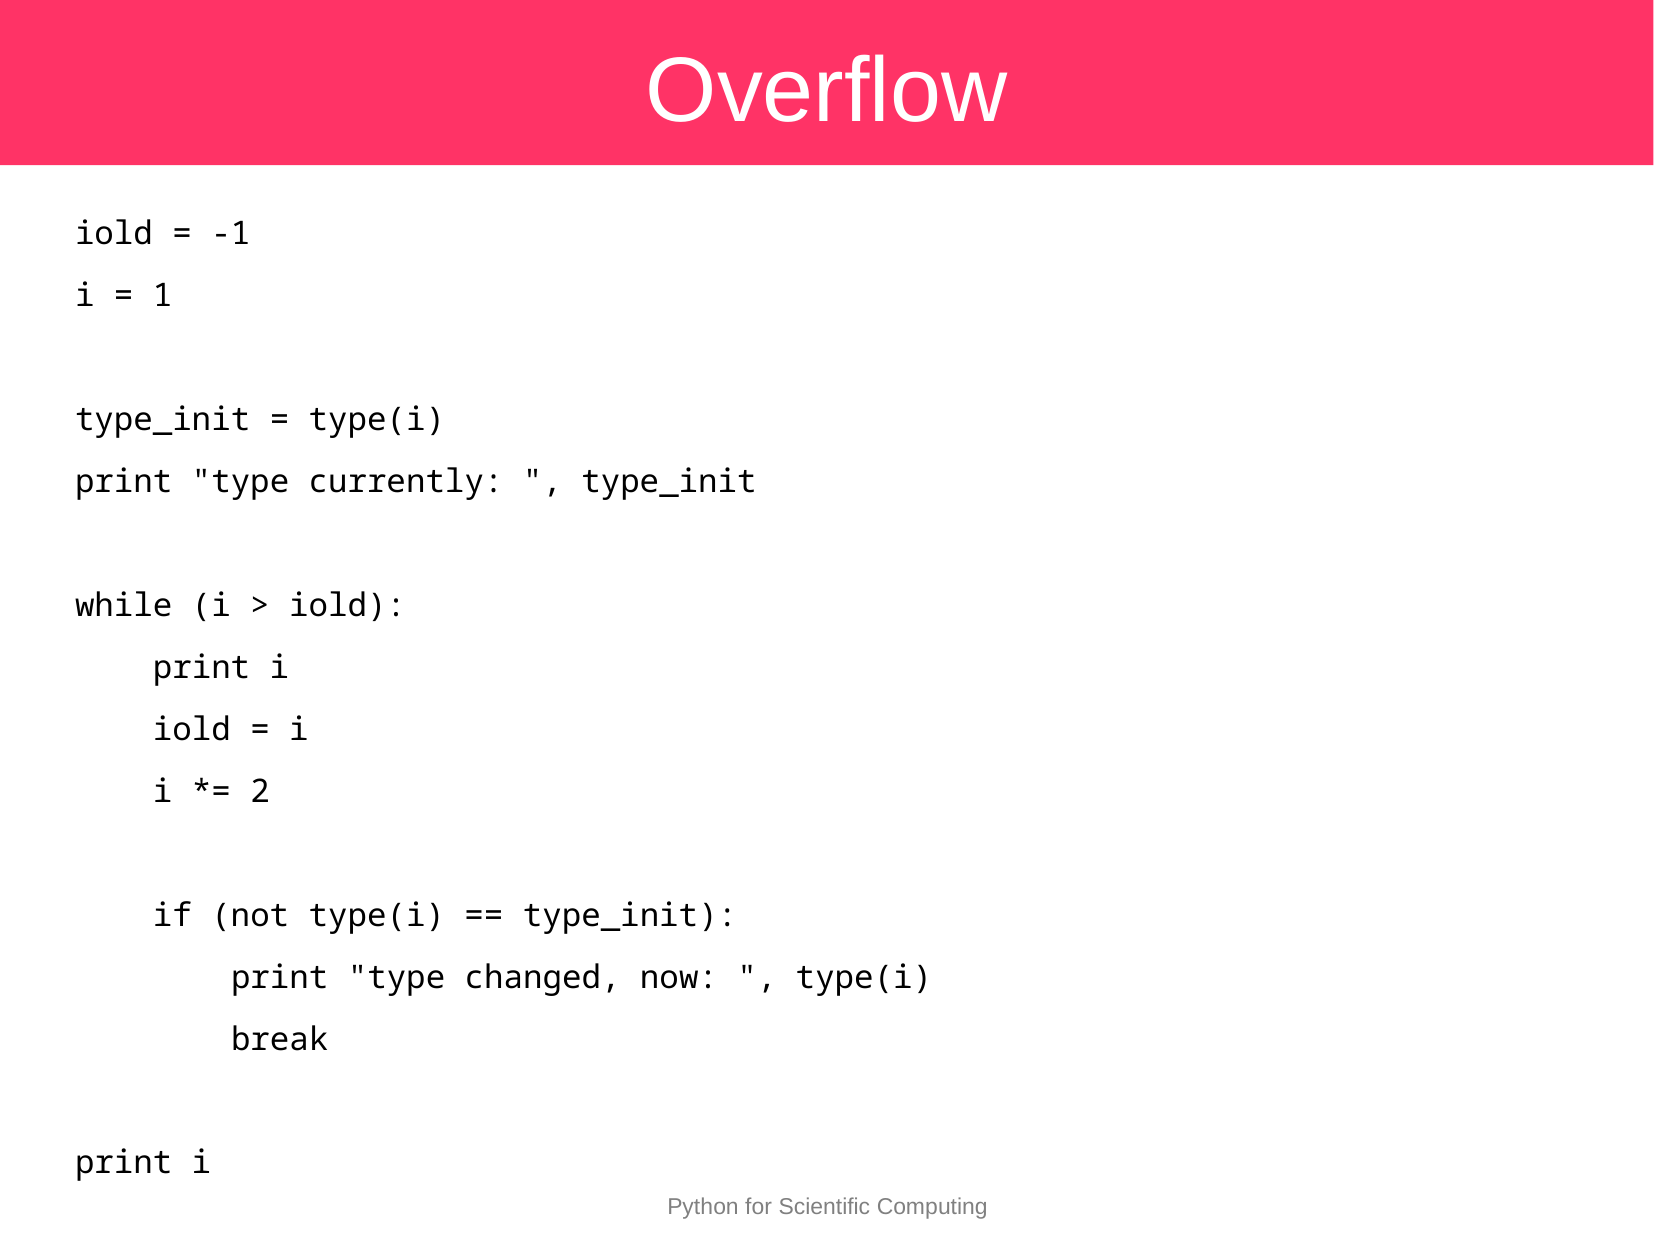

# Overflow
iold = -1
i = 1
type_init = type(i)
print "type currently: ", type_init
while (i > iold):
 print i
 iold = i
 i *= 2
 if (not type(i) == type_init):
 print "type changed, now: ", type(i)
 break
print i